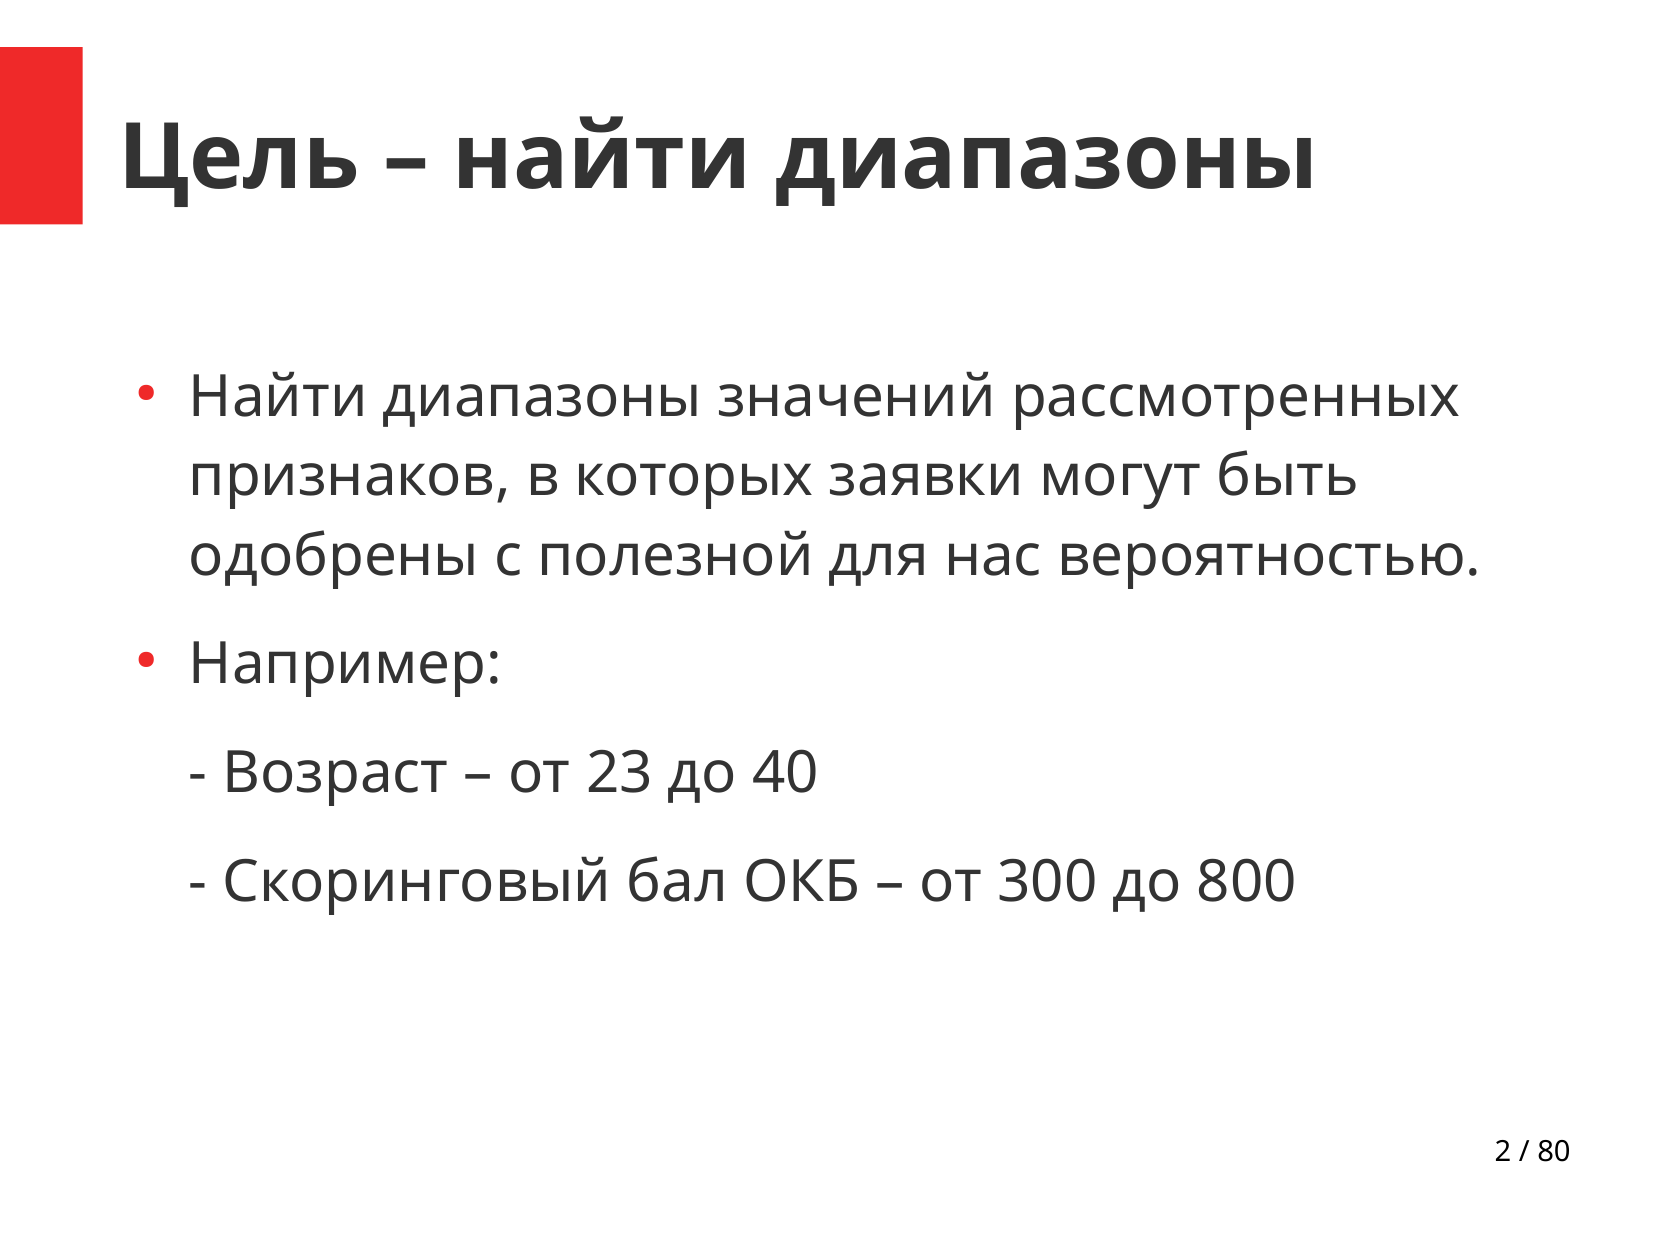

# Цель – найти диапазоны
Найти диапазоны значений рассмотренных признаков, в которых заявки могут быть одобрены с полезной для нас вероятностью.
Например:
- Возраст – от 23 до 40
- Скоринговый бал ОКБ – от 300 до 800
2